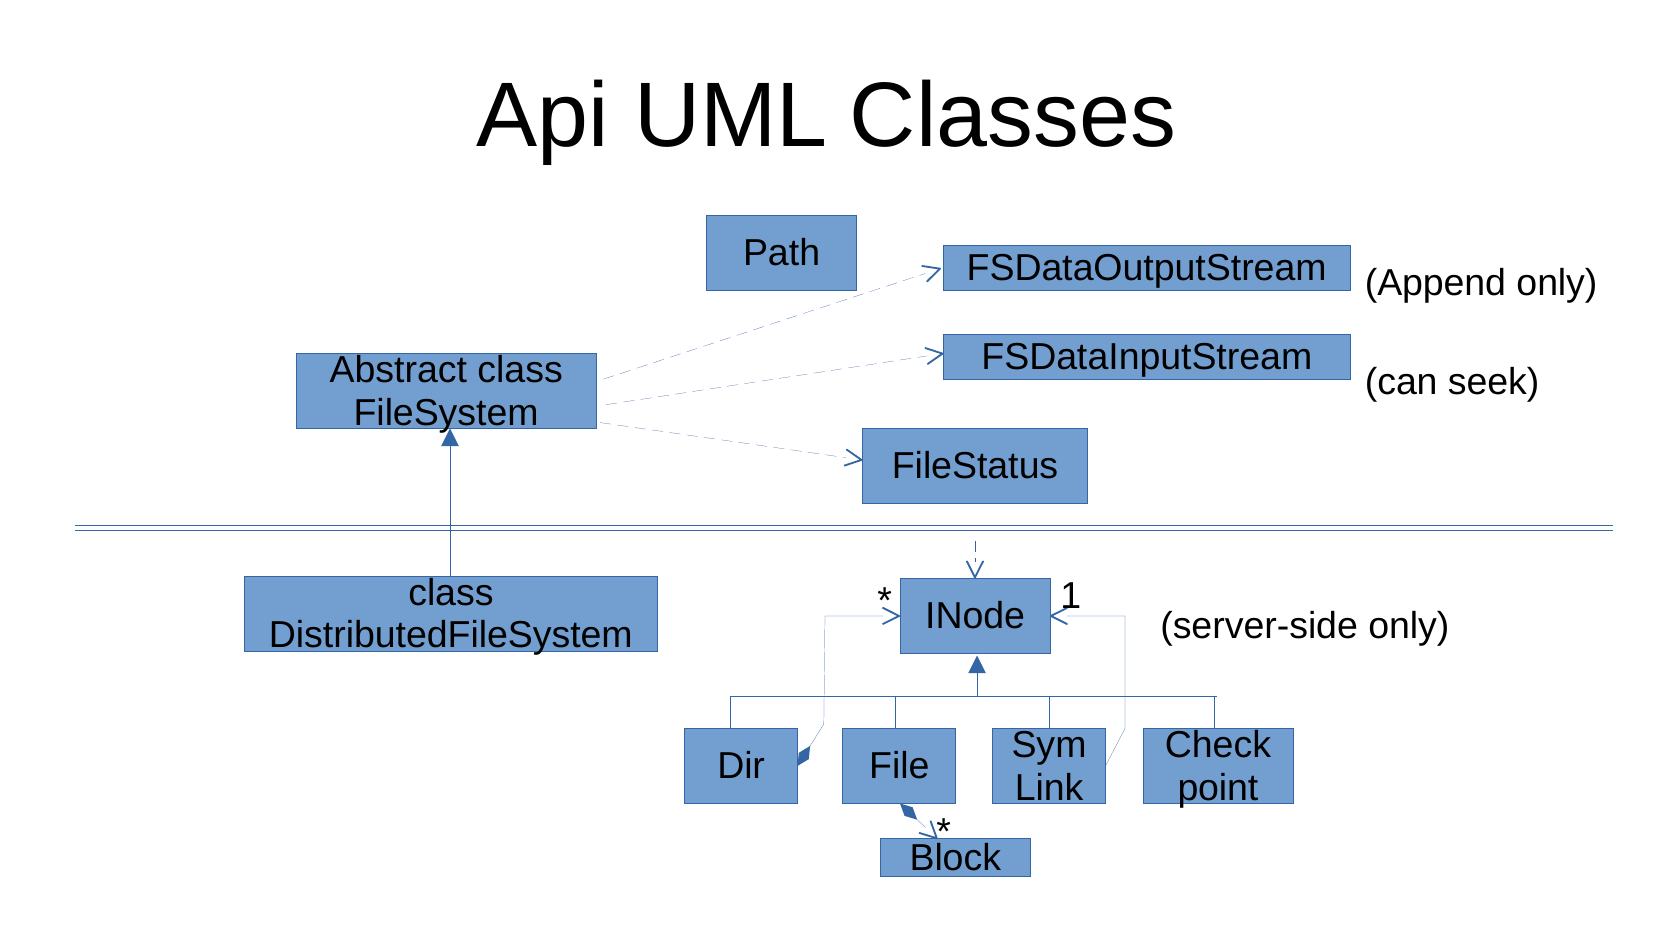

# Api UML Classes
Path
FSDataOutputStream
(Append only)
FSDataInputStream
Abstract class FileSystem
(can seek)
FileStatus
1
*
class DistributedFileSystem
INode
(server-side only)
Dir
File
SymLink
Checkpoint
*
Block